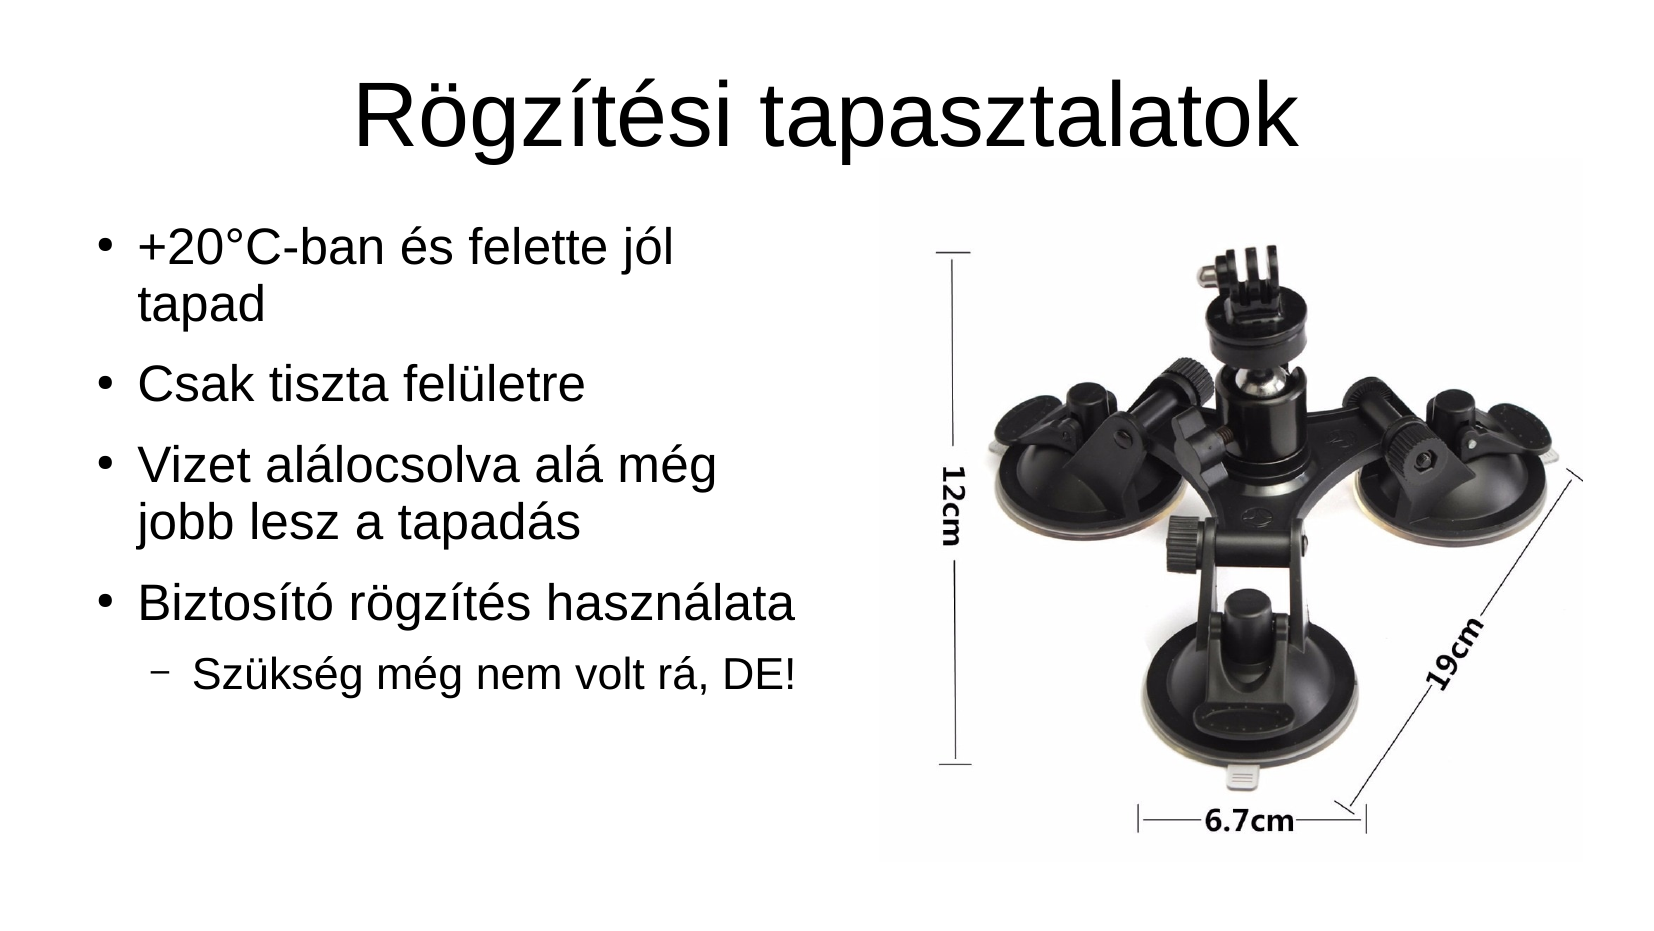

# Rögzítési tapasztalatok
+20°C-ban és felette jól tapad
Csak tiszta felületre
Vizet alálocsolva alá még jobb lesz a tapadás
Biztosító rögzítés használata
Szükség még nem volt rá, DE!